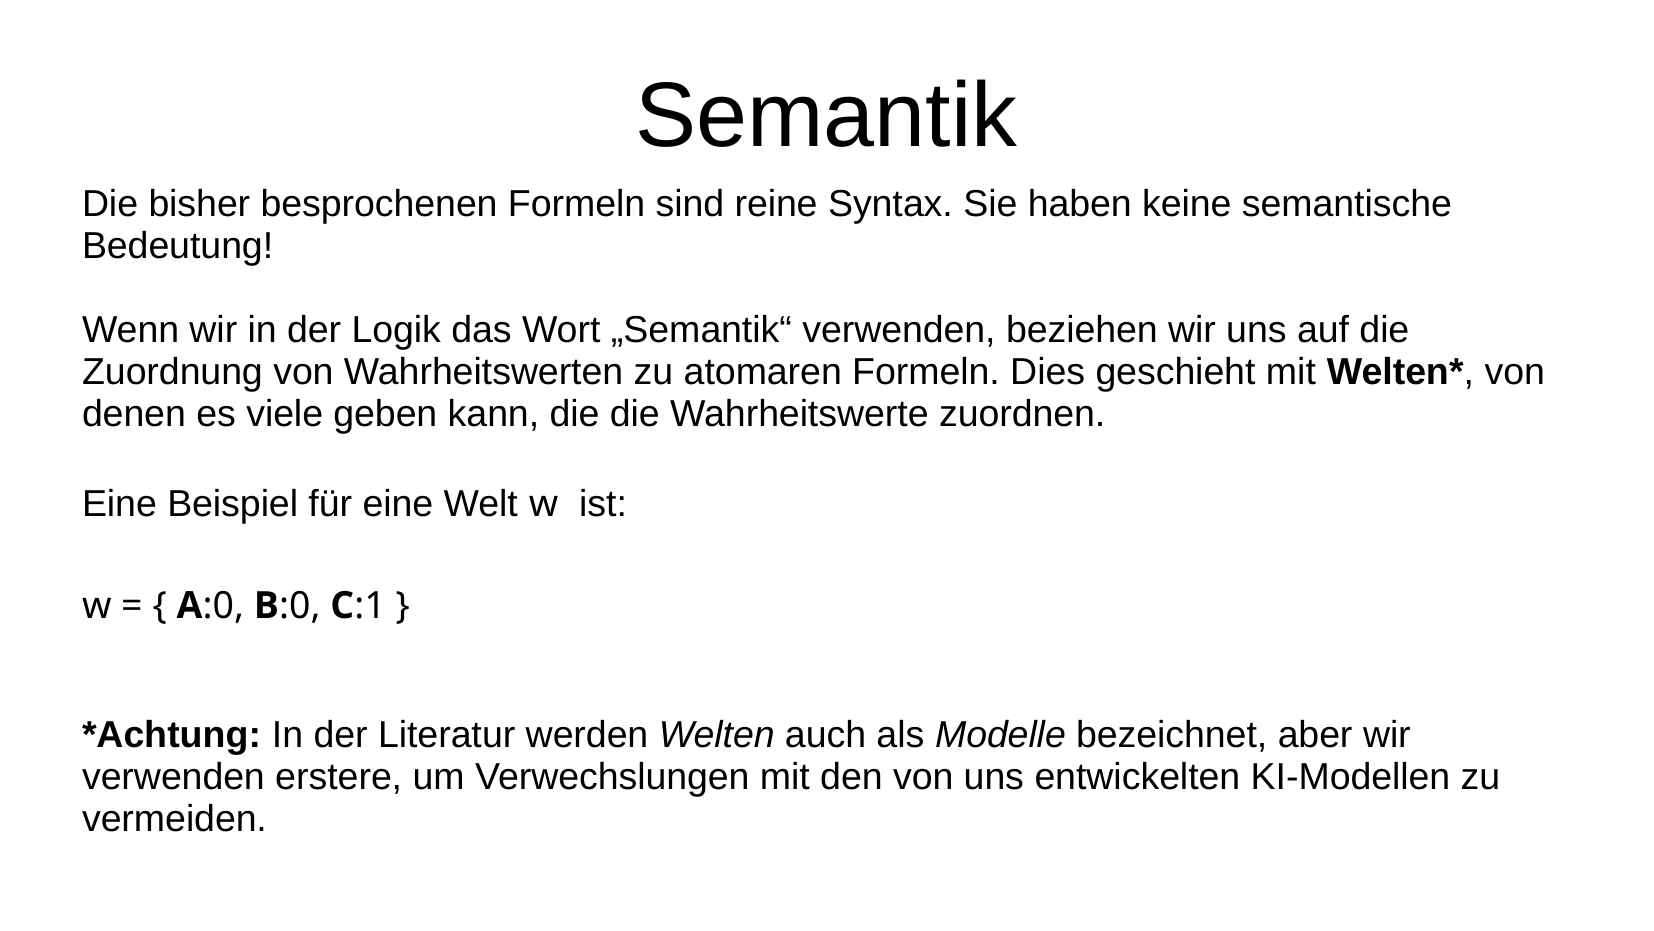

# Semantik
Die bisher besprochenen Formeln sind reine Syntax. Sie haben keine semantische Bedeutung!
Wenn wir in der Logik das Wort „Semantik“ verwenden, beziehen wir uns auf die Zuordnung von Wahrheitswerten zu atomaren Formeln. Dies geschieht mit Welten*, von denen es viele geben kann, die die Wahrheitswerte zuordnen.
Eine Beispiel für eine Welt w ist:
w = { A:0, B:0, C:1 }
*Achtung: In der Literatur werden Welten auch als Modelle bezeichnet, aber wir verwenden erstere, um Verwechslungen mit den von uns entwickelten KI-Modellen zu vermeiden.